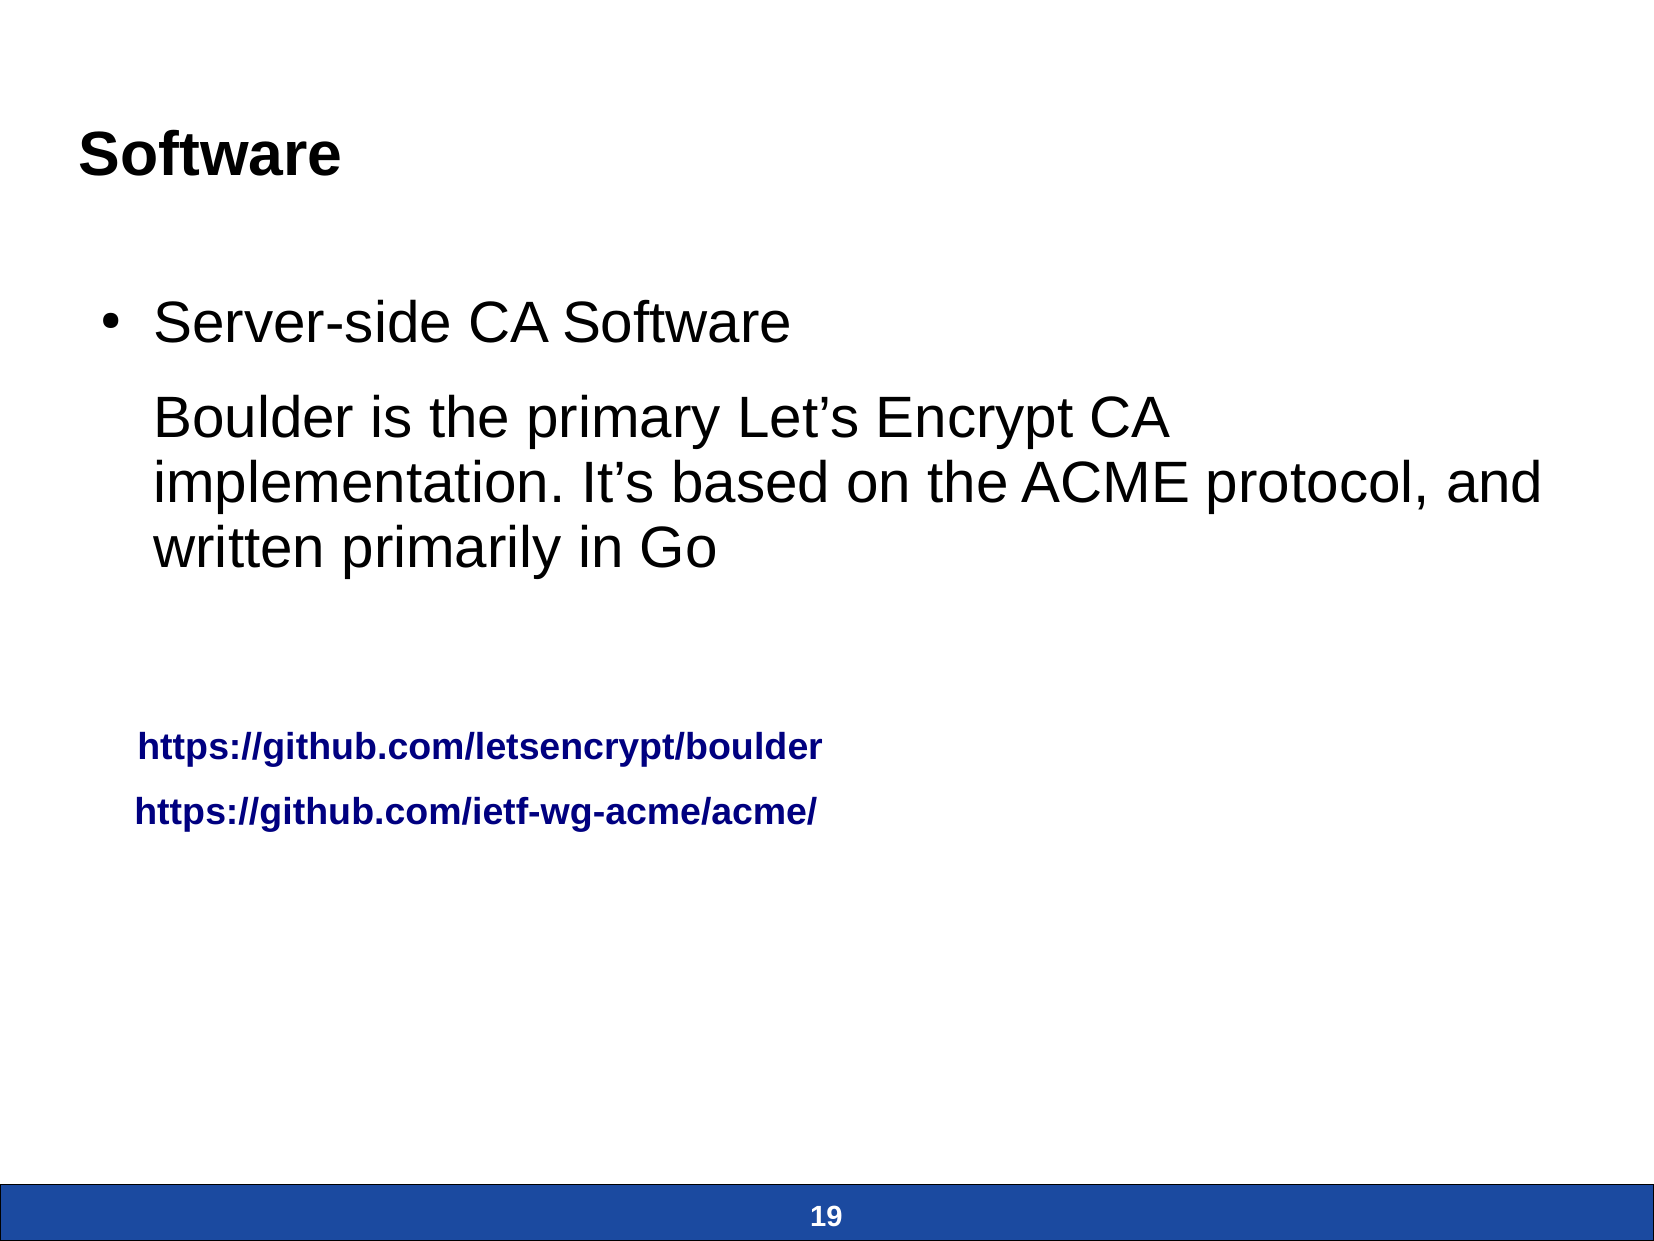

# Software
Server-side CA Software
Boulder is the primary Let’s Encrypt CA implementation. It’s based on the ACME protocol, and written primarily in Go
https://github.com/letsencrypt/boulder
https://github.com/ietf-wg-acme/acme/
19